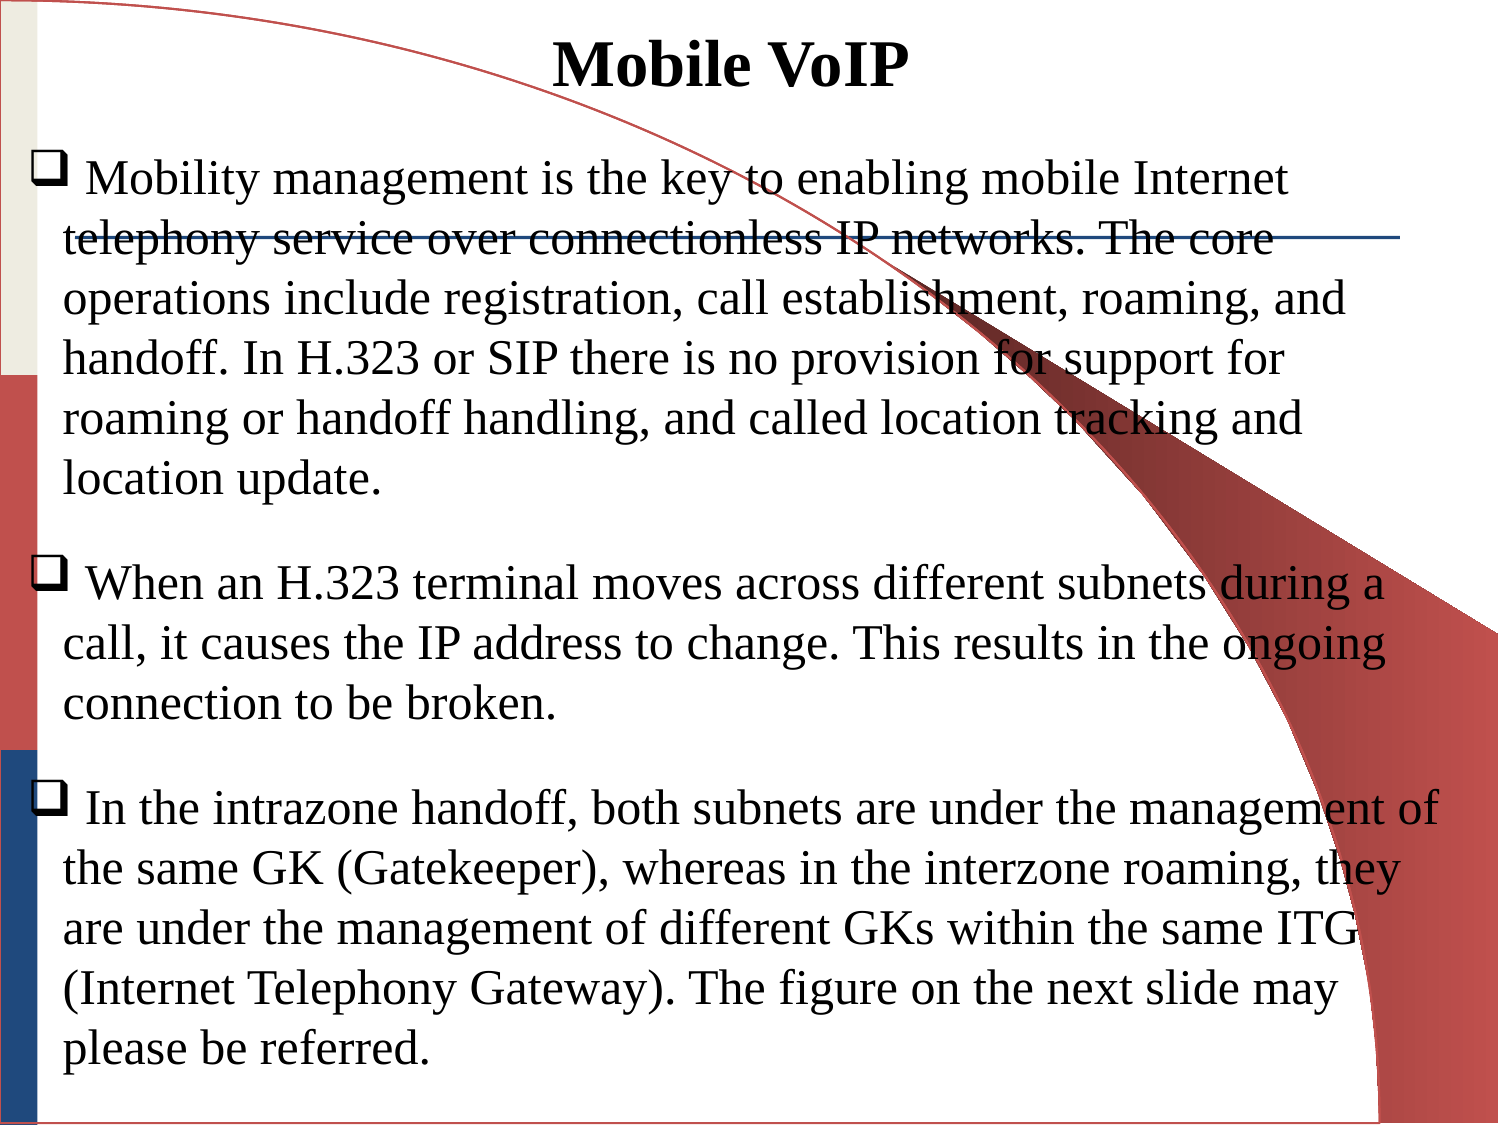

Mobile VoIP
 Mobility management is the key to enabling mobile Internet telephony service over connectionless IP networks. The core operations include registration, call establishment, roaming, and handoff. In H.323 or SIP there is no provision for support for roaming or handoff handling, and called location tracking and location update.
 When an H.323 terminal moves across different subnets during a call, it causes the IP address to change. This results in the ongoing connection to be broken.
 In the intrazone handoff, both subnets are under the management of the same GK (Gatekeeper), whereas in the interzone roaming, they are under the management of different GKs within the same ITG (Internet Telephony Gateway). The figure on the next slide may please be referred.